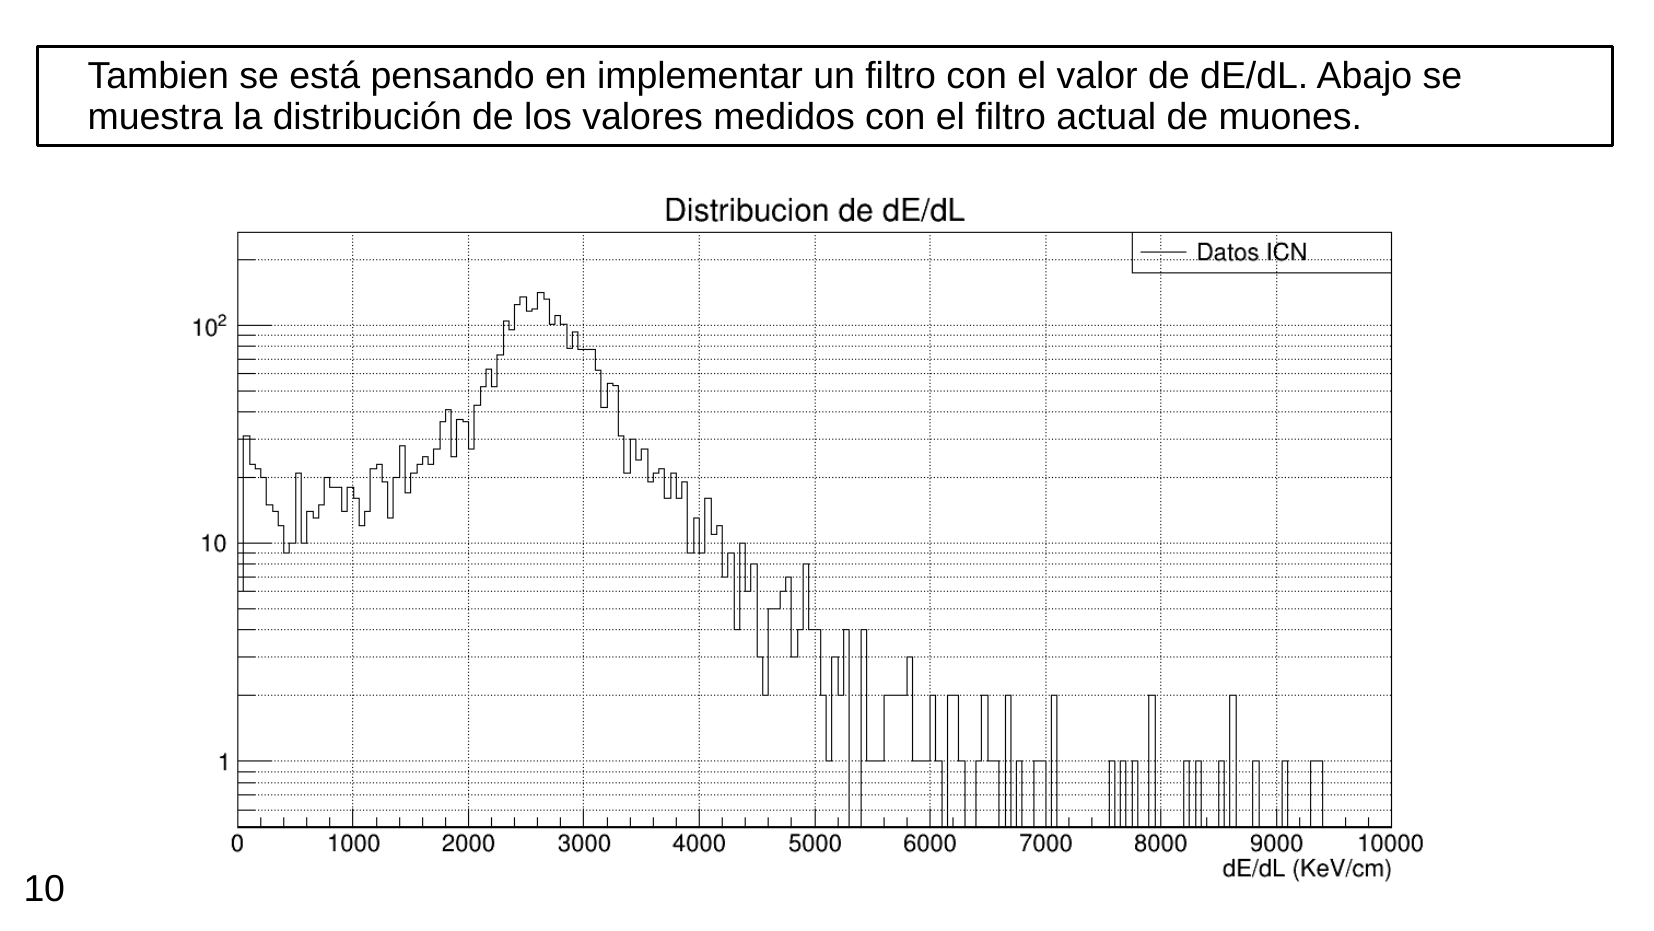

Tambien se está pensando en implementar un filtro con el valor de dE/dL. Abajo se muestra la distribución de los valores medidos con el filtro actual de muones.